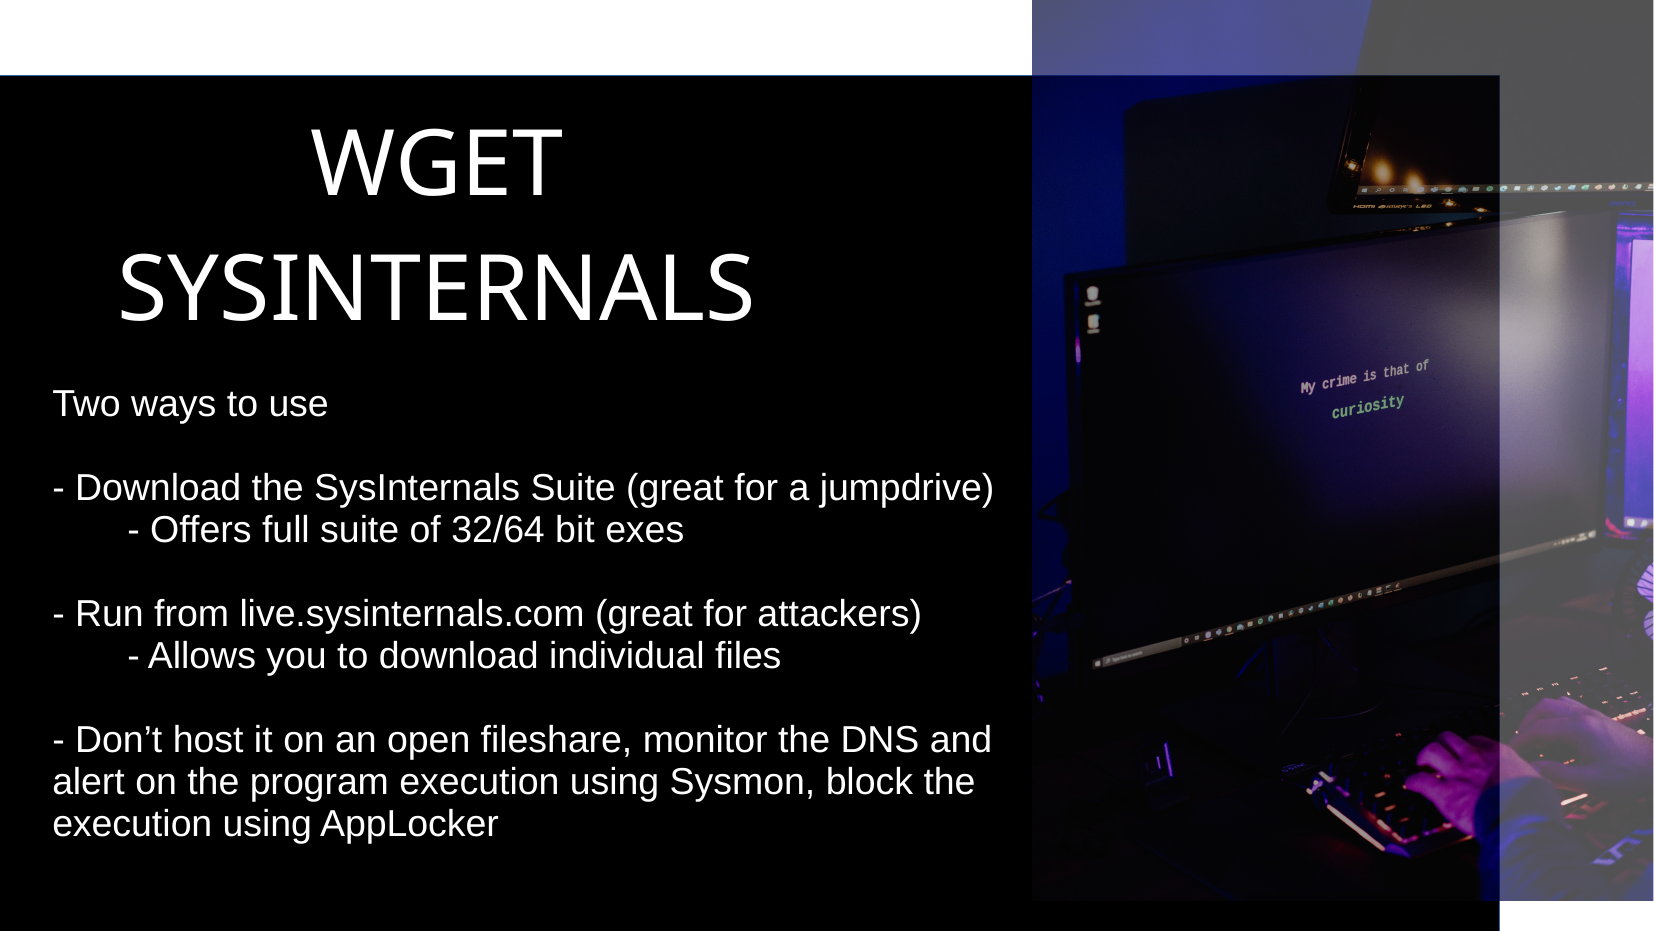

# WGET SYSINTERNALS
Two ways to use
- Download the SysInternals Suite (great for a jumpdrive)
	- Offers full suite of 32/64 bit exes
- Run from live.sysinternals.com (great for attackers)
	- Allows you to download individual files
- Don’t host it on an open fileshare, monitor the DNS and alert on the program execution using Sysmon, block the execution using AppLocker